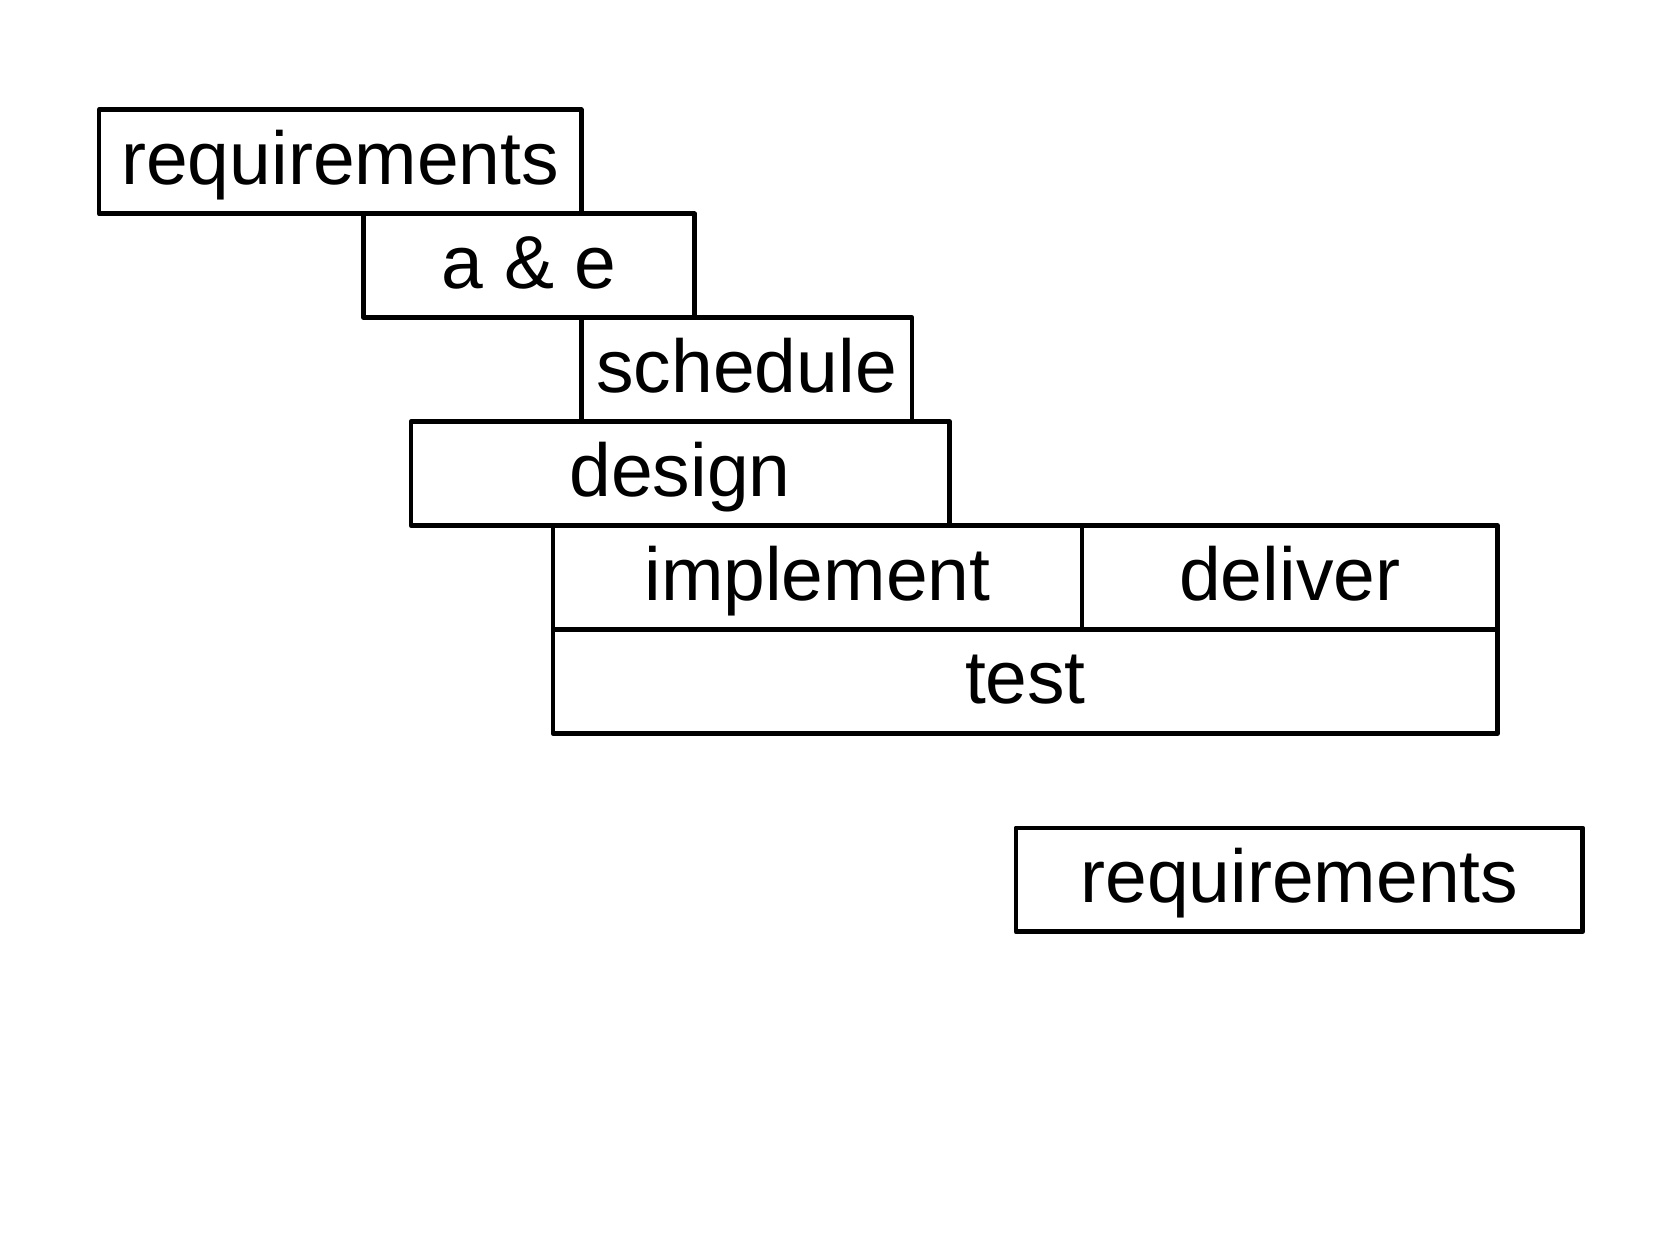

requirements
a & e
schedule
design
implement
deliver
test
requirements